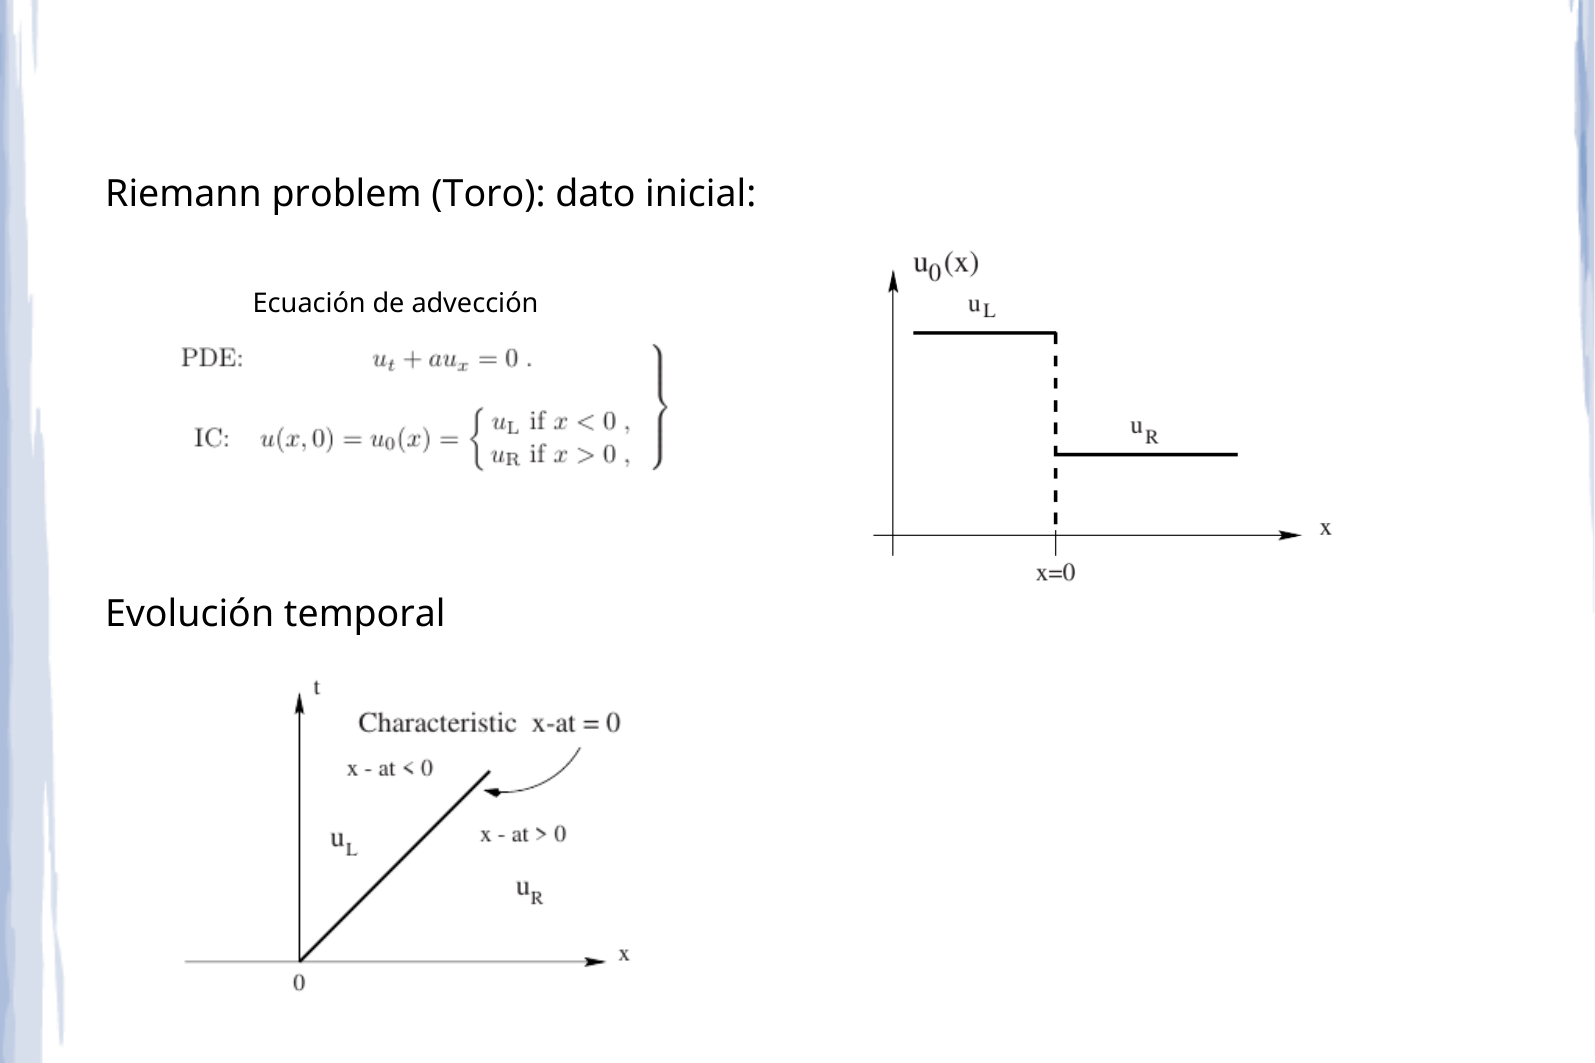

# Riemann problem (Toro): dato inicial:
Ecuación de advección
Evolución temporal